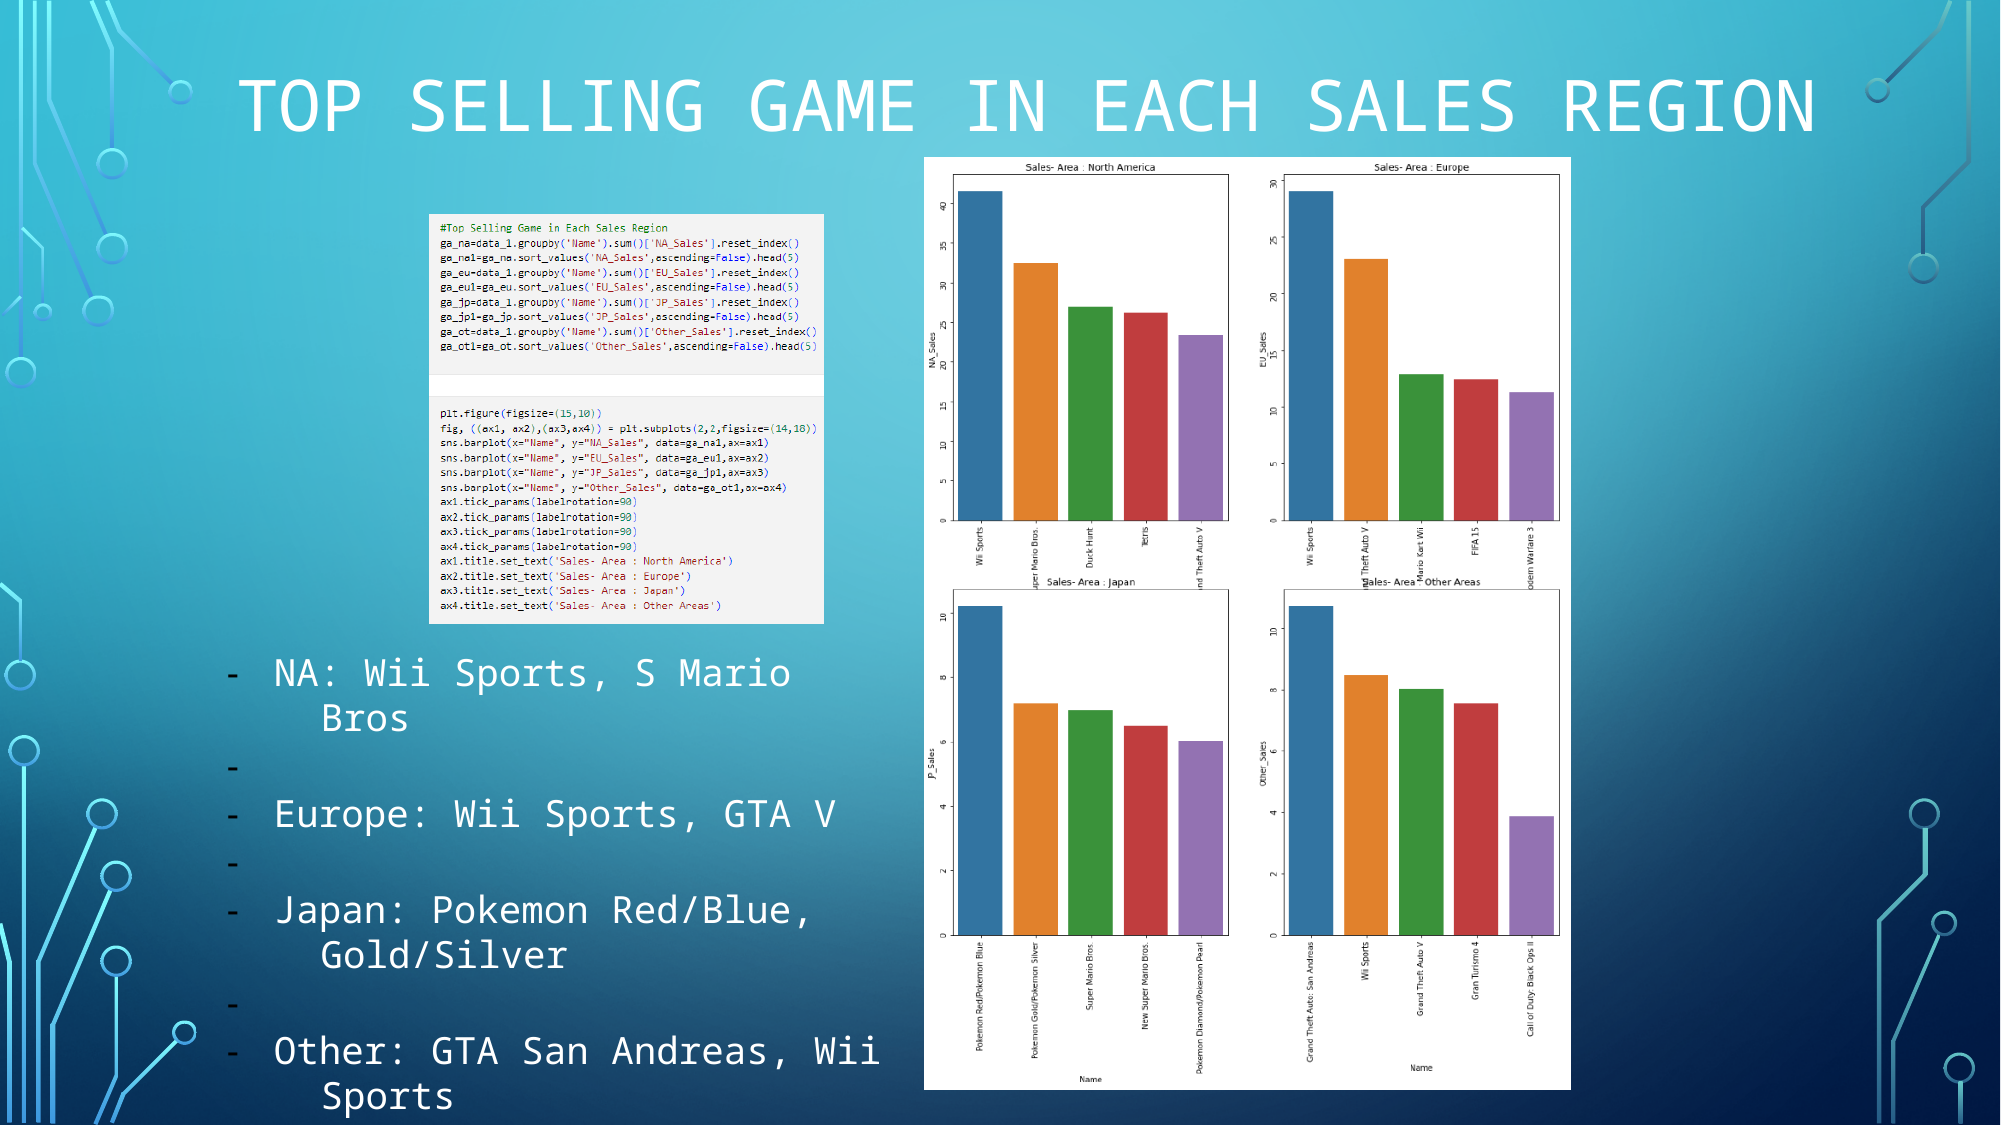

# Top Selling Game in Each Sales Region
NA: Wii Sports, S Mario Bros
Europe: Wii Sports, GTA V
Japan: Pokemon Red/Blue, Gold/Silver
Other: GTA San Andreas, Wii Sports